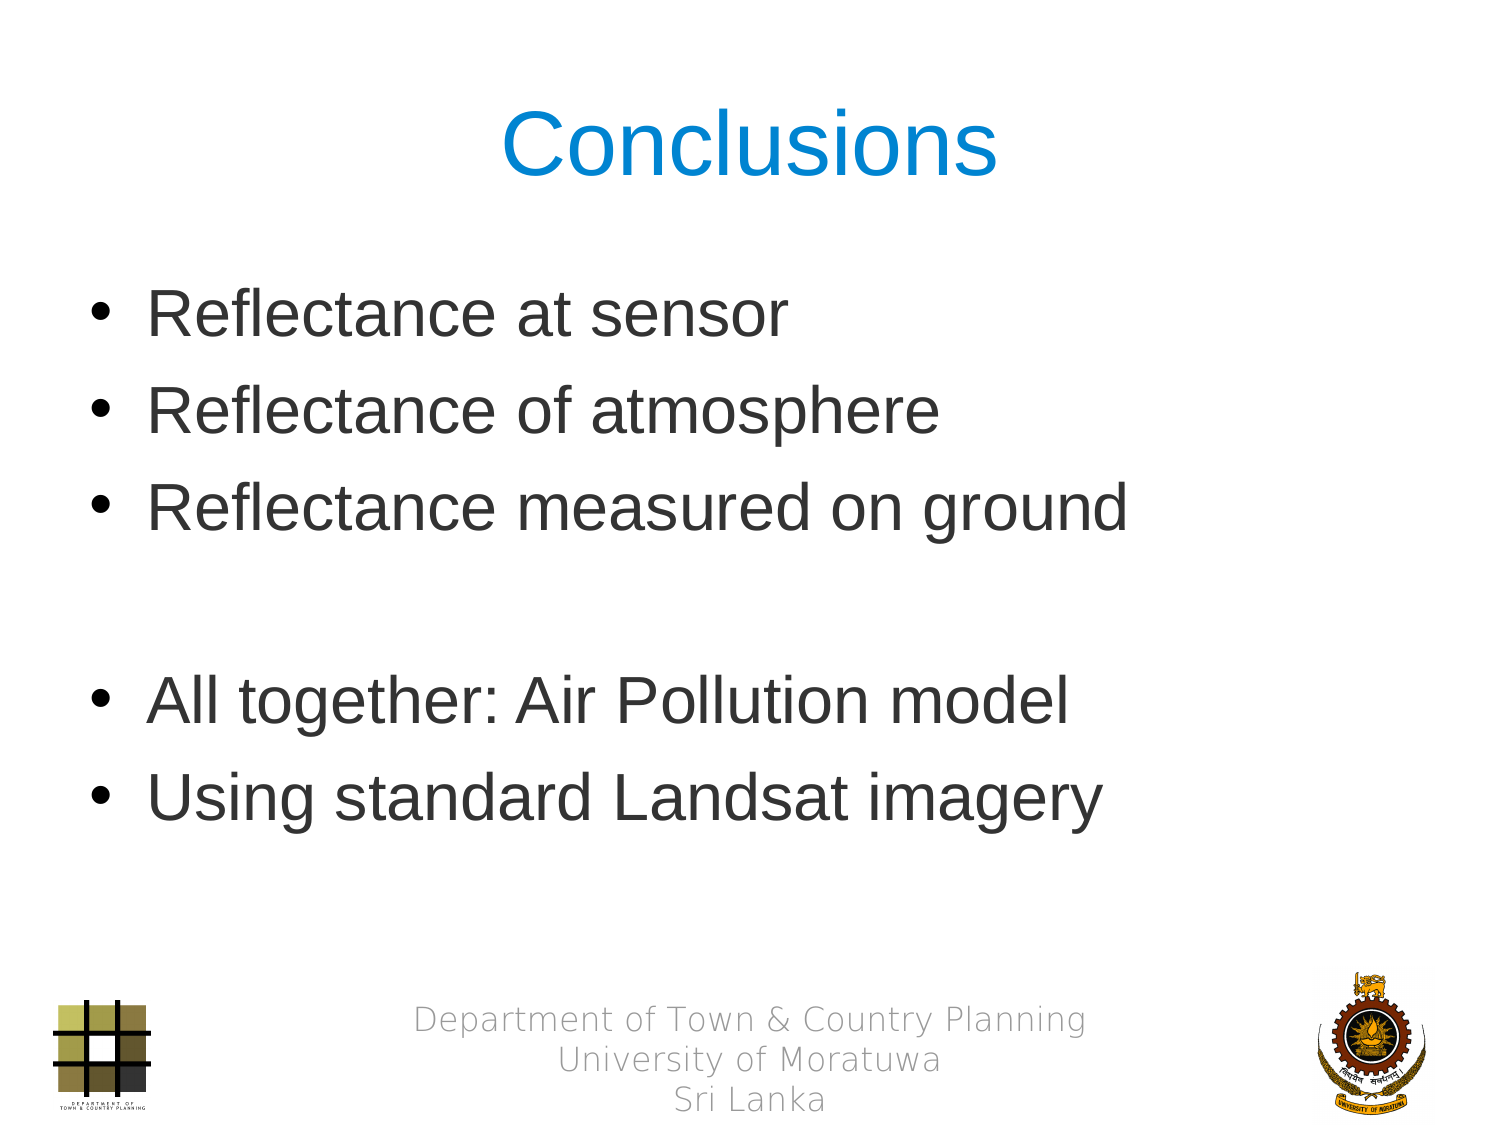

# Conclusions
Reflectance at sensor
Reflectance of atmosphere
Reflectance measured on ground
All together: Air Pollution model
Using standard Landsat imagery